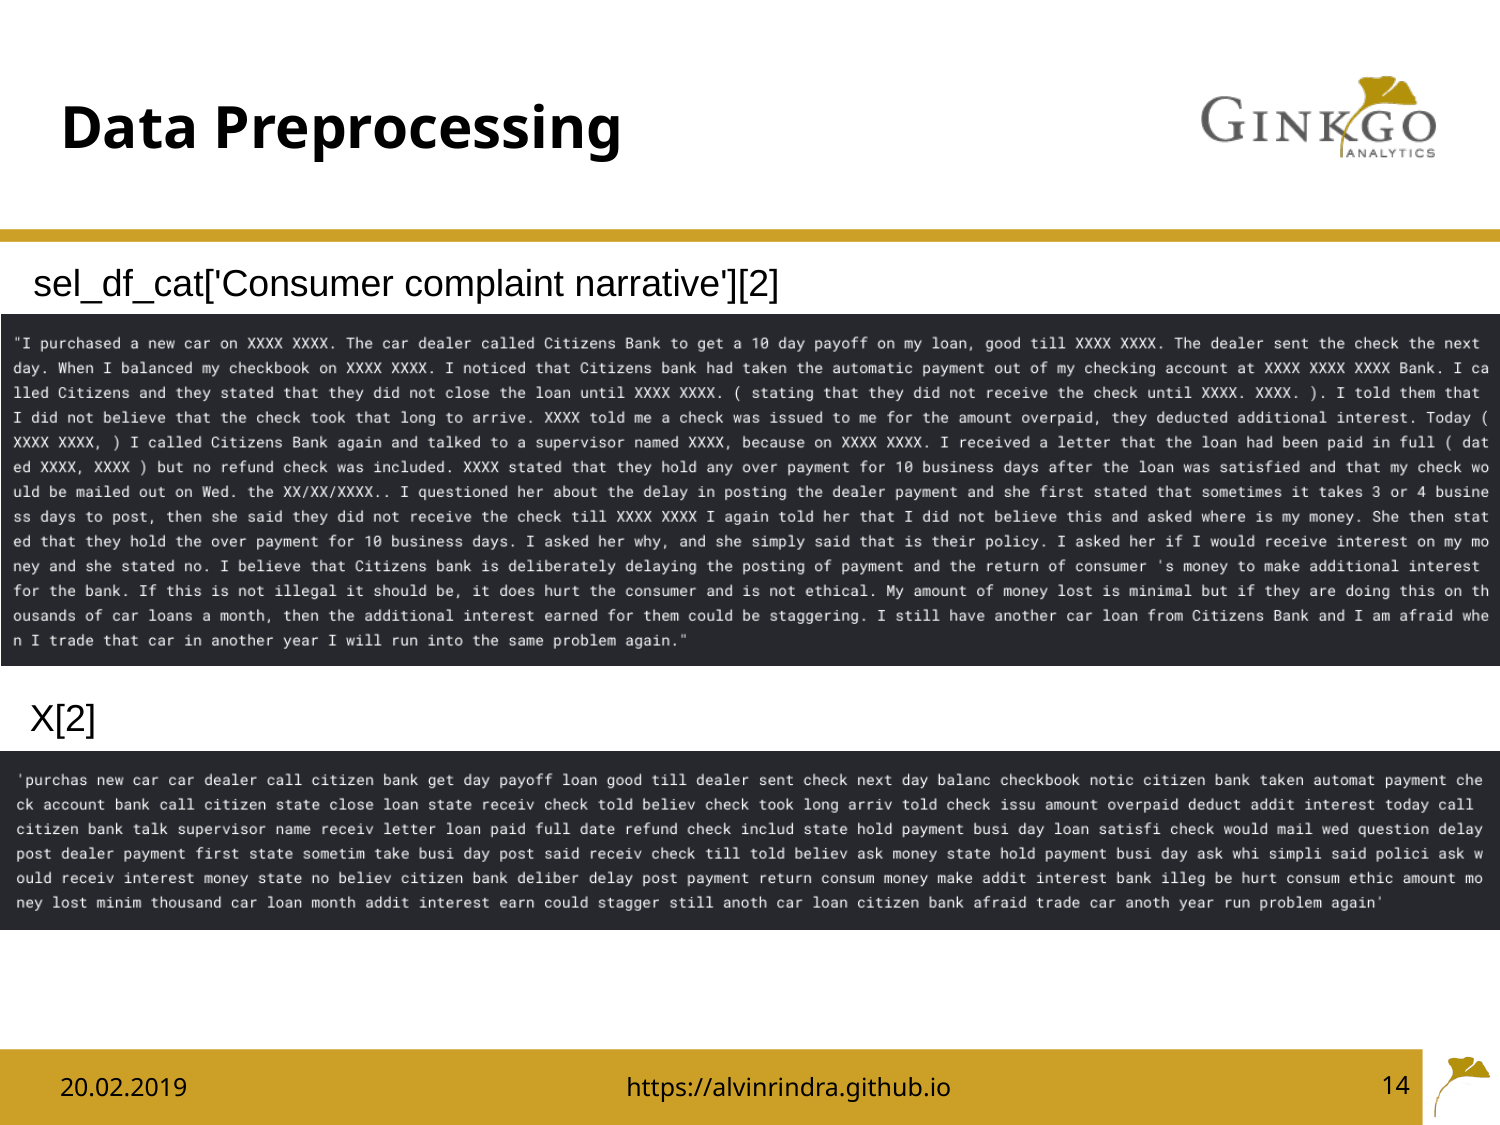

Data Preprocessing
sel_df_cat['Consumer complaint narrative'][2]
#
X[2]
					https://alvinrindra.github.io
20.02.2019